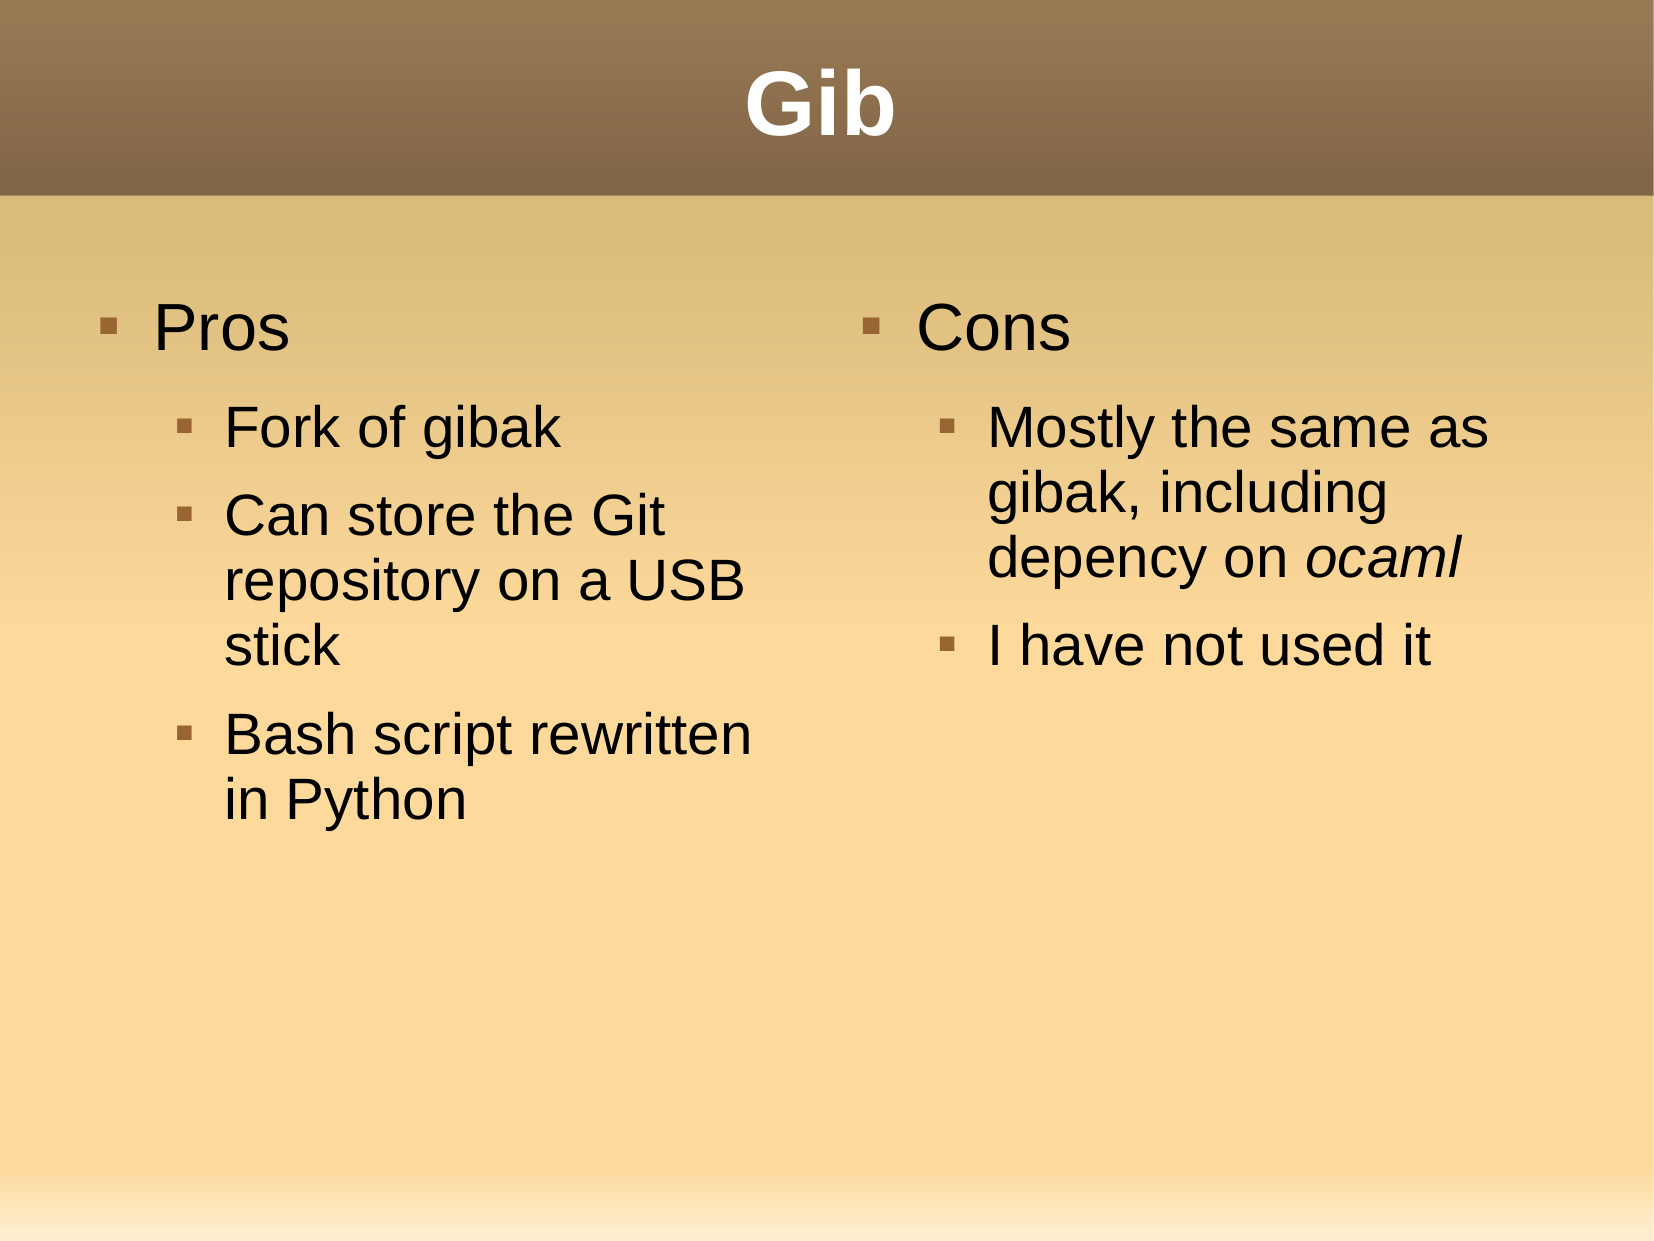

# Gib
Pros
Fork of gibak
Can store the Git repository on a USB stick
Bash script rewritten in Python
Cons
Mostly the same as gibak, including depency on ocaml
I have not used it